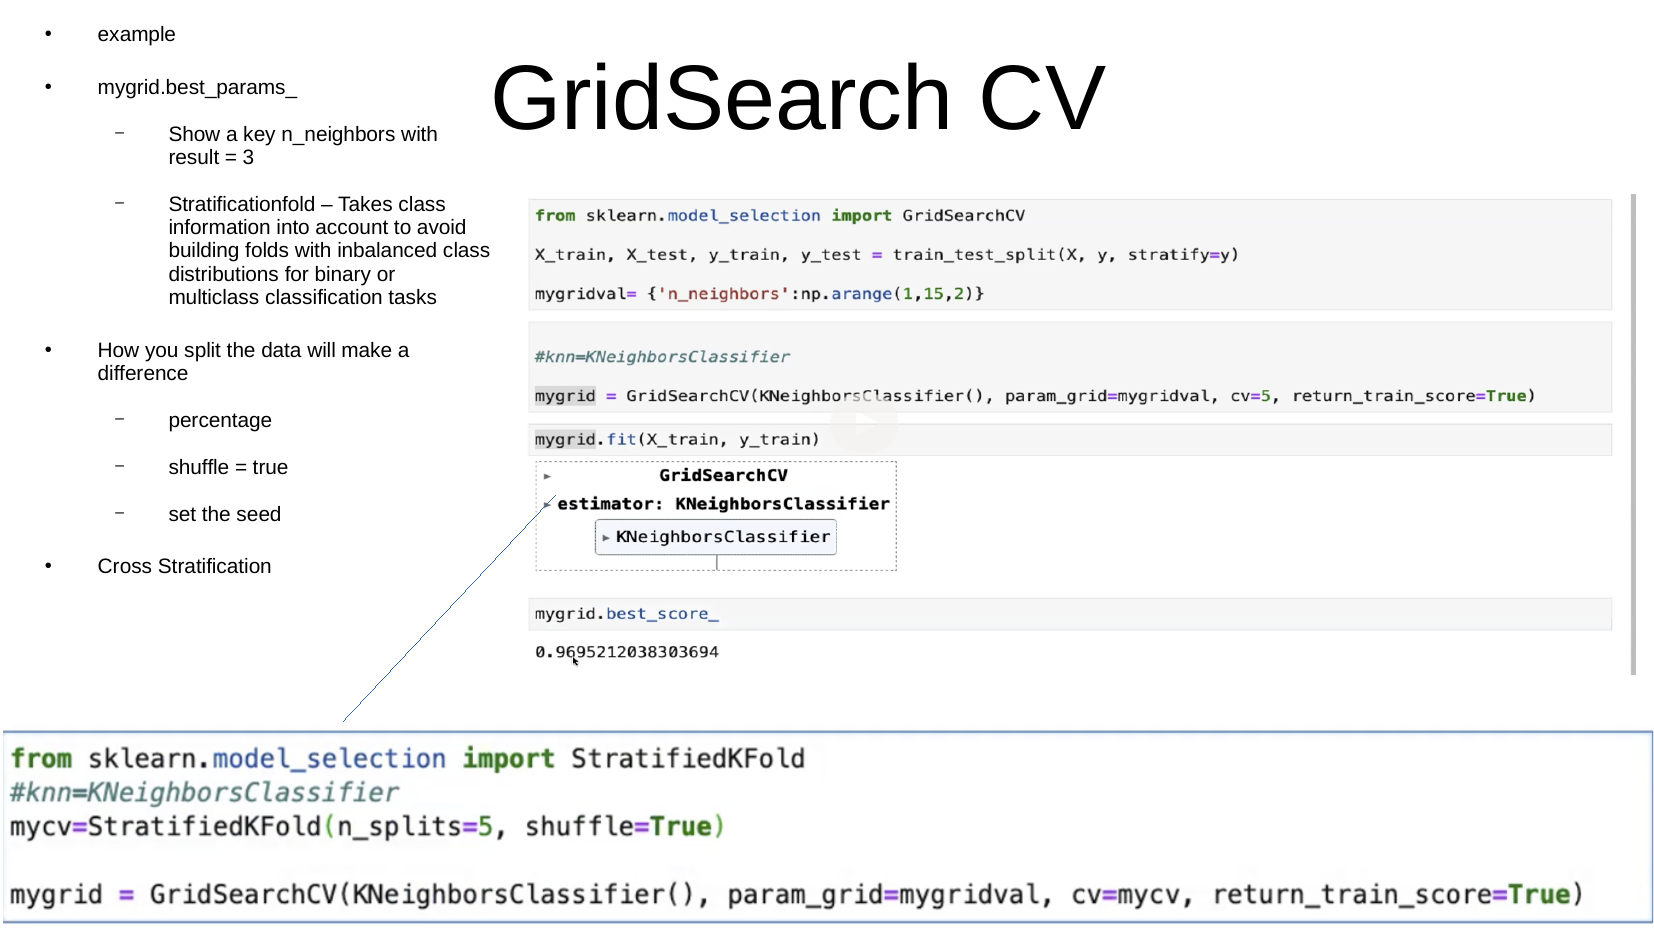

# GridSearch CV
example
mygrid.best_params_
Show a key n_neighbors with
result = 3
Stratificationfold – Takes class
information into account to avoid
building folds with inbalanced class
distributions for binary or
multiclass classification tasks
How you split the data will make a
difference
percentage
shuffle = true
set the seed
Cross Stratification